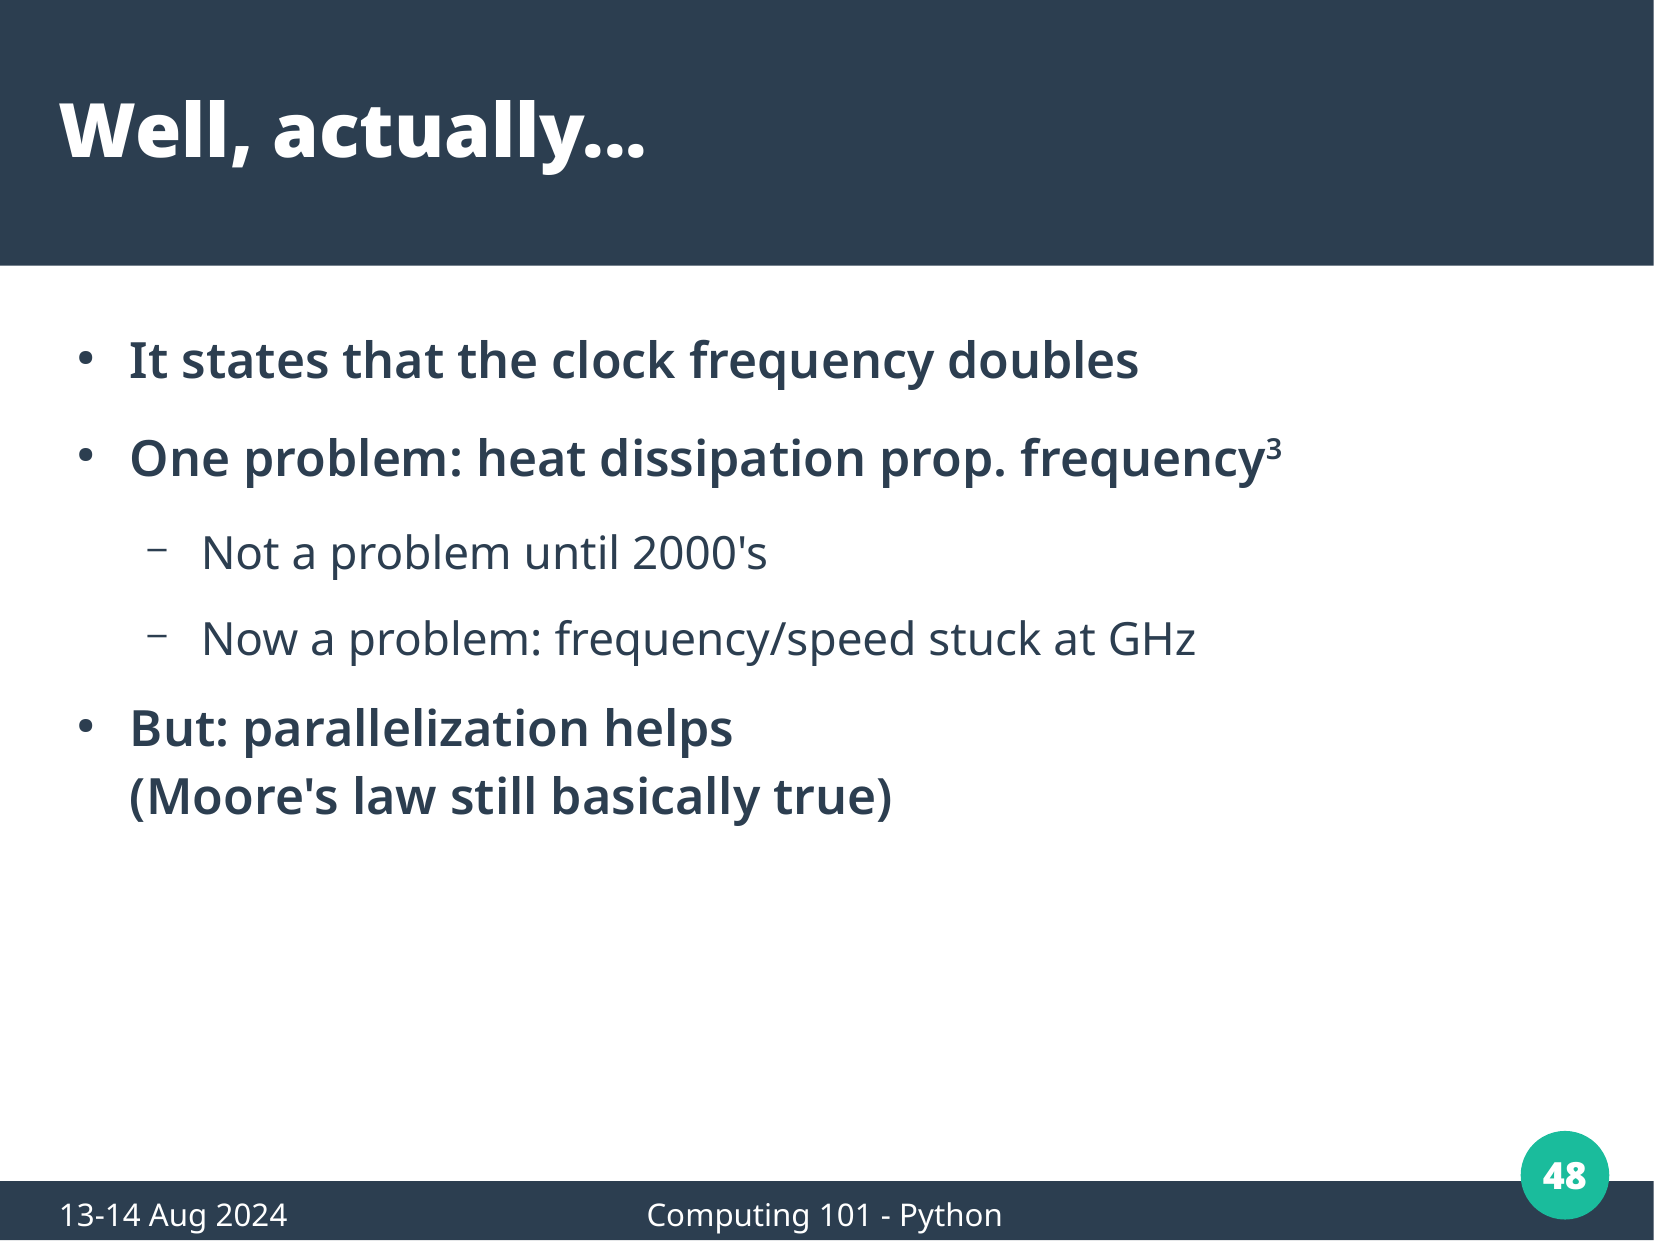

# Well, actually...
It states that the clock frequency doubles
One problem: heat dissipation prop. frequency3
Not a problem until 2000's
Now a problem: frequency/speed stuck at GHz
But: parallelization helps
(Moore's law still basically true)
48
13-14 Aug 2024